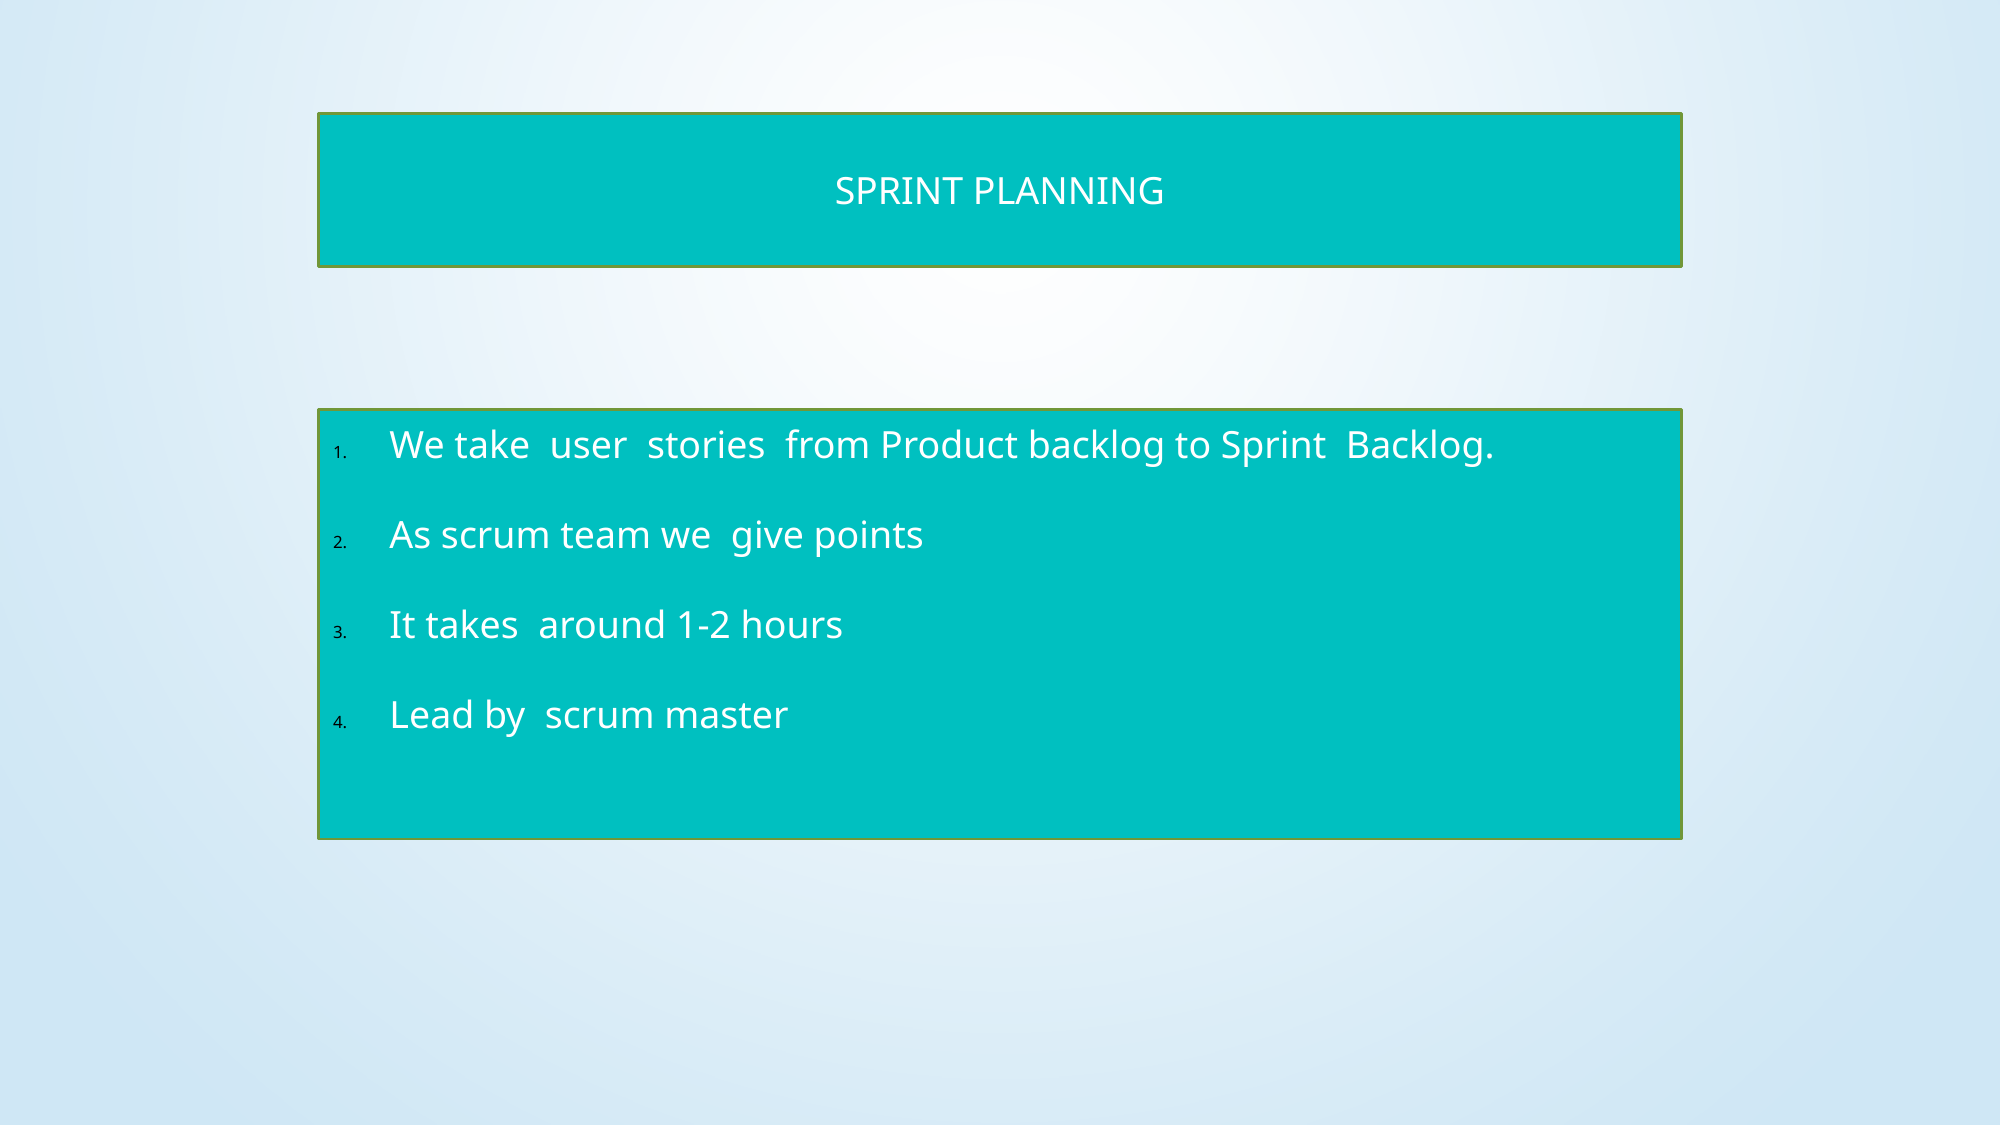

SPRINT PLANNING
We take user stories from Product backlog to Sprint Backlog.
As scrum team we give points
It takes around 1-2 hours
Lead by scrum master